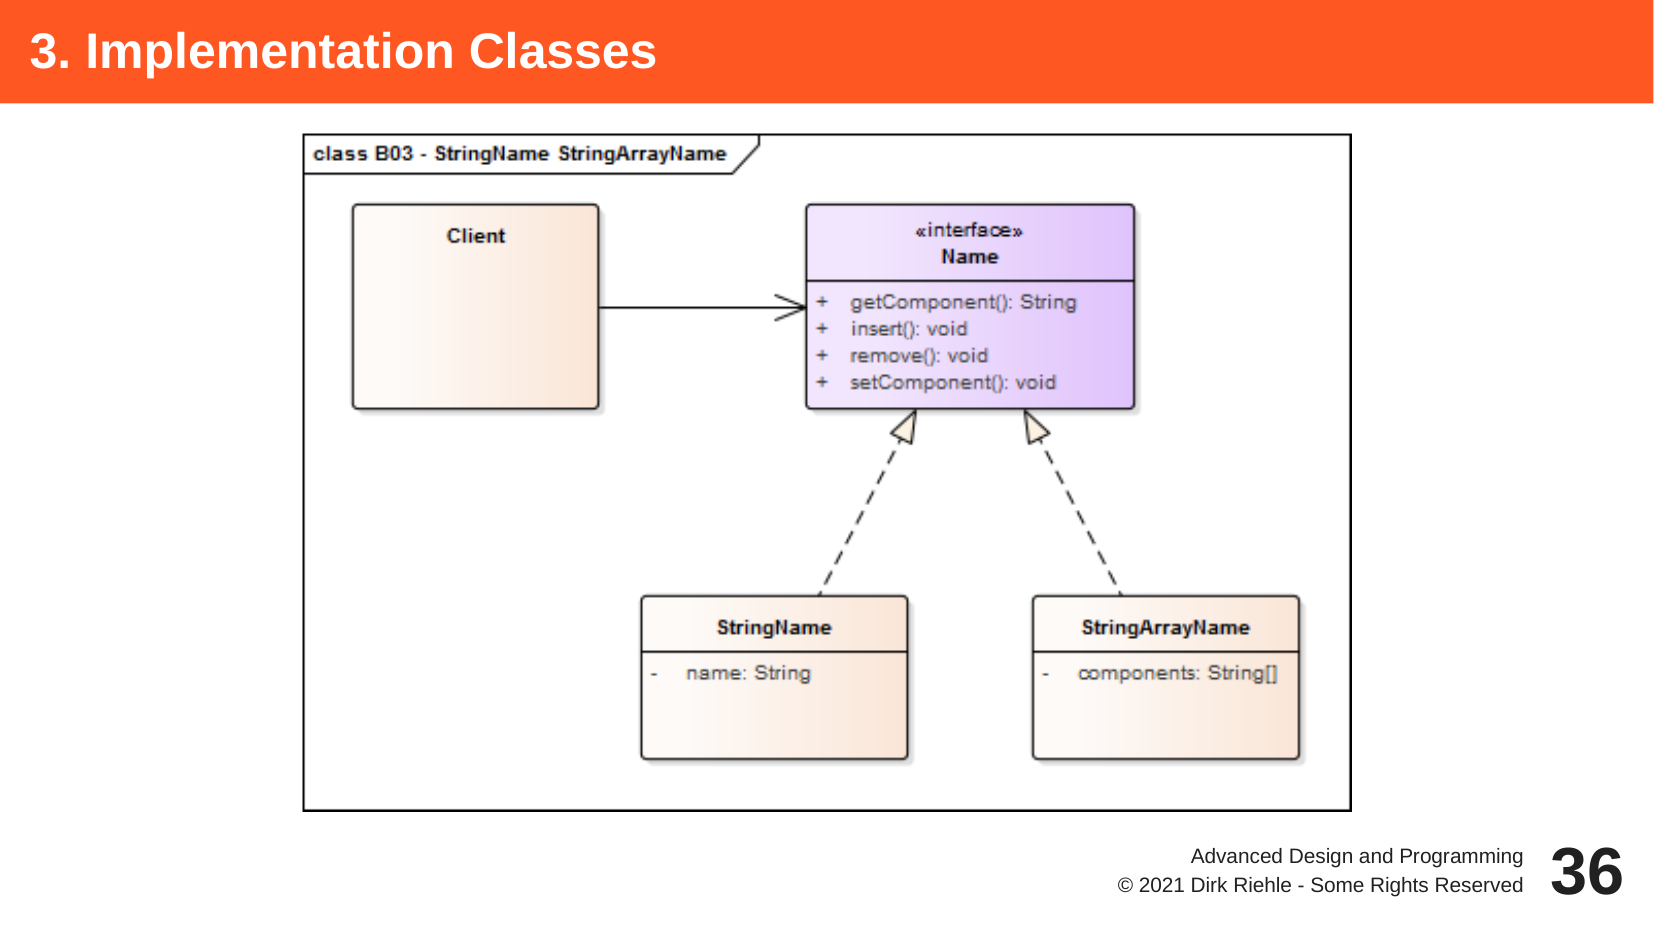

# 3. Implementation Classes
Advanced Design and Programming
36
© 2021 Dirk Riehle - Some Rights Reserved